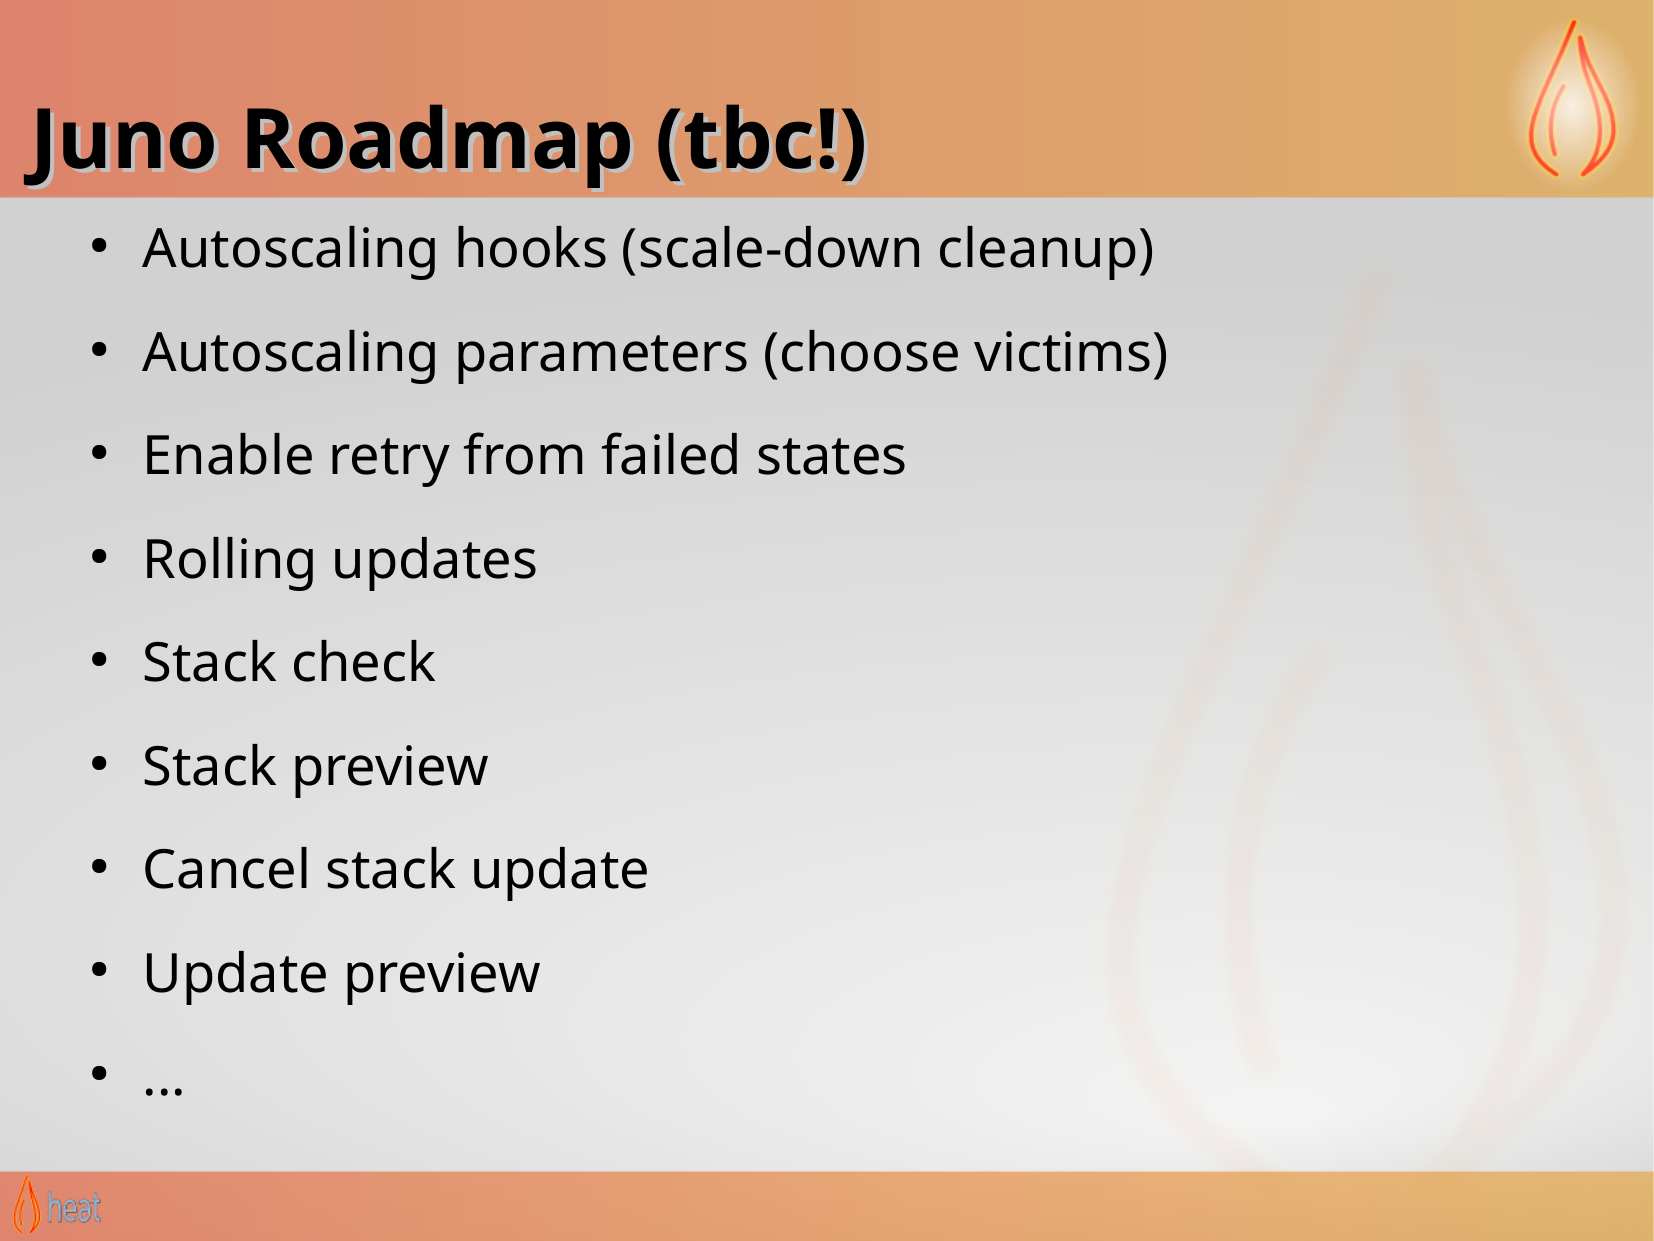

# Juno Roadmap (tbc!)
Autoscaling hooks (scale-down cleanup)
Autoscaling parameters (choose victims)
Enable retry from failed states
Rolling updates
Stack check
Stack preview
Cancel stack update
Update preview
...